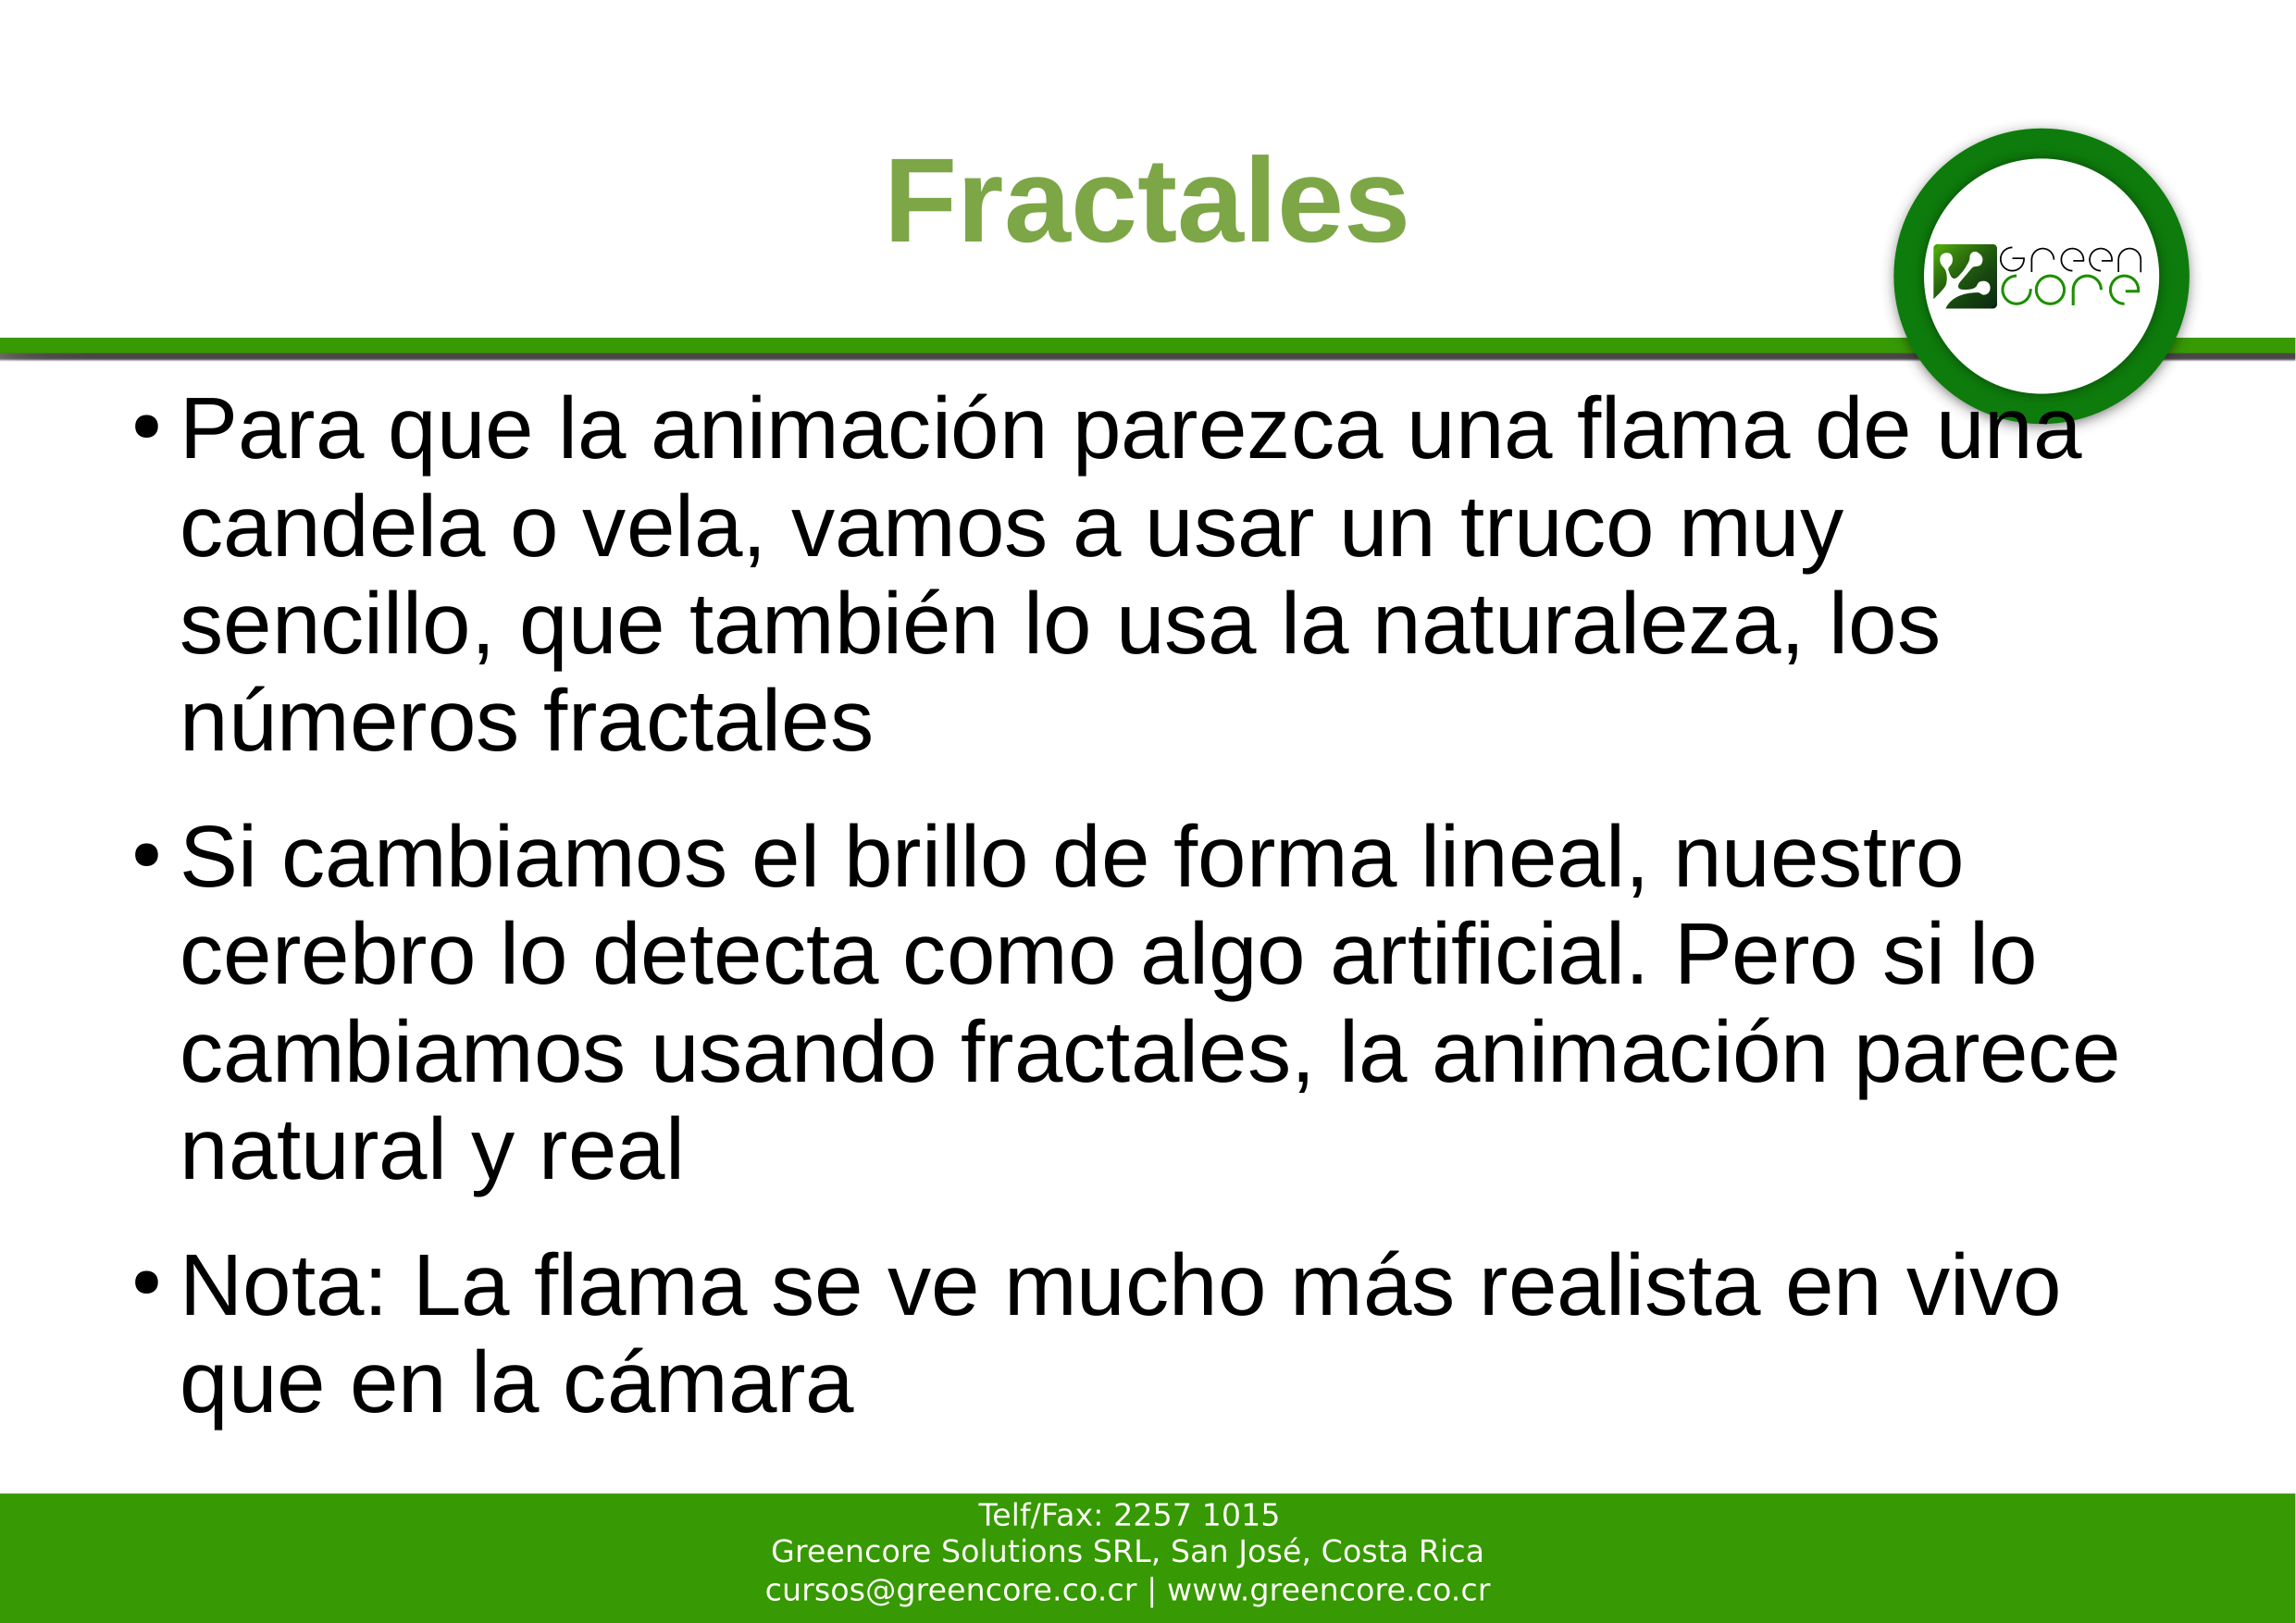

# Fractales
Para que la animación parezca una flama de una candela o vela, vamos a usar un truco muy sencillo, que también lo usa la naturaleza, los números fractales
Si cambiamos el brillo de forma lineal, nuestro cerebro lo detecta como algo artificial. Pero si lo cambiamos usando fractales, la animación parece natural y real
Nota: La flama se ve mucho más realista en vivo que en la cámara